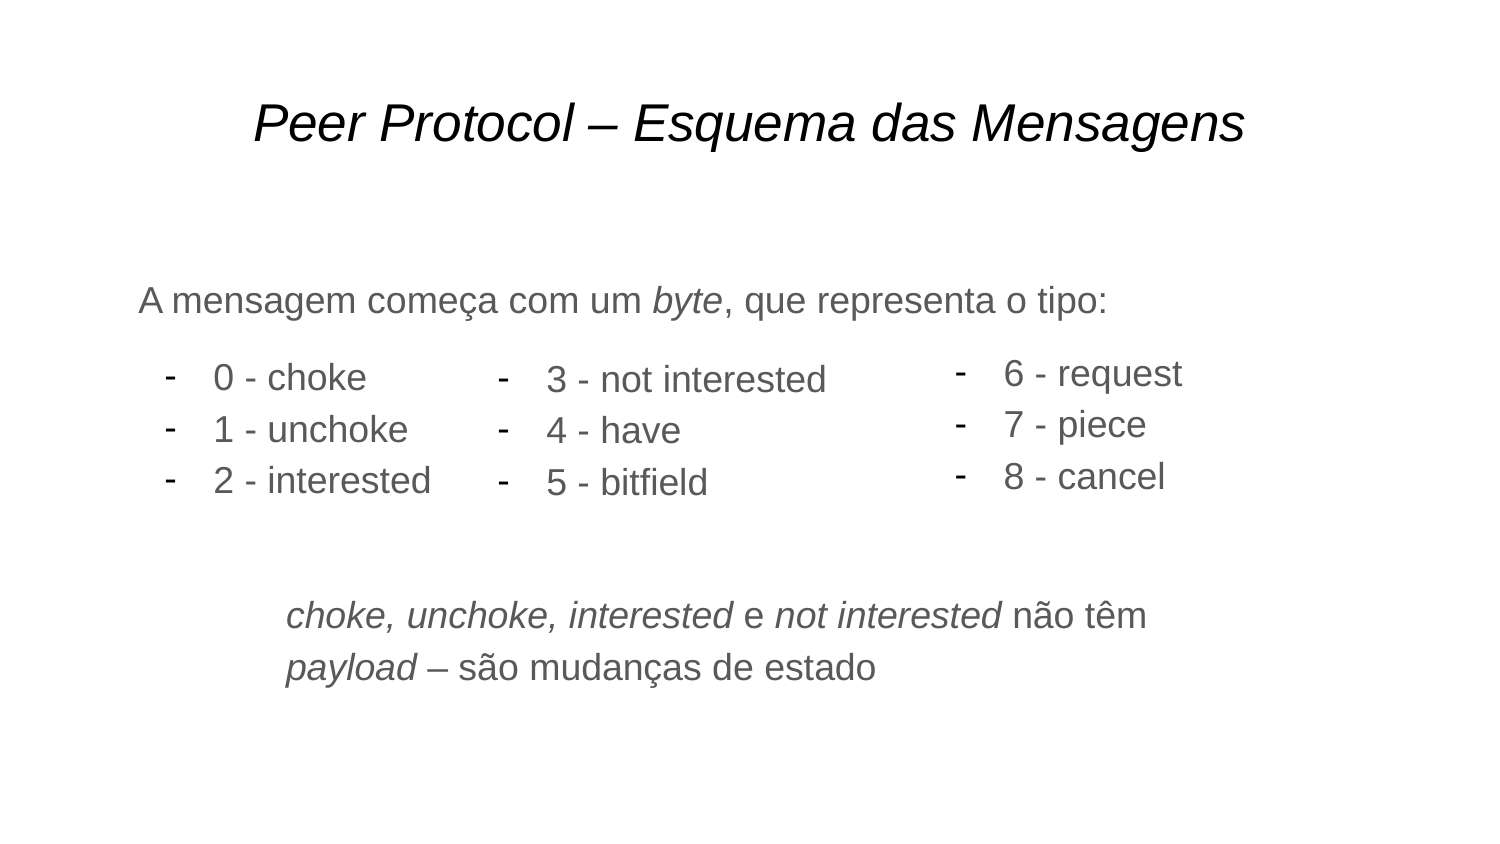

# Peer Protocol – Esquema das Mensagens
A mensagem começa com um byte, que representa o tipo:
0 - choke
1 - unchoke
2 - interested
6 - request
7 - piece
8 - cancel
3 - not interested
4 - have
5 - bitfield
choke, unchoke, interested e not interested não têm payload – são mudanças de estado